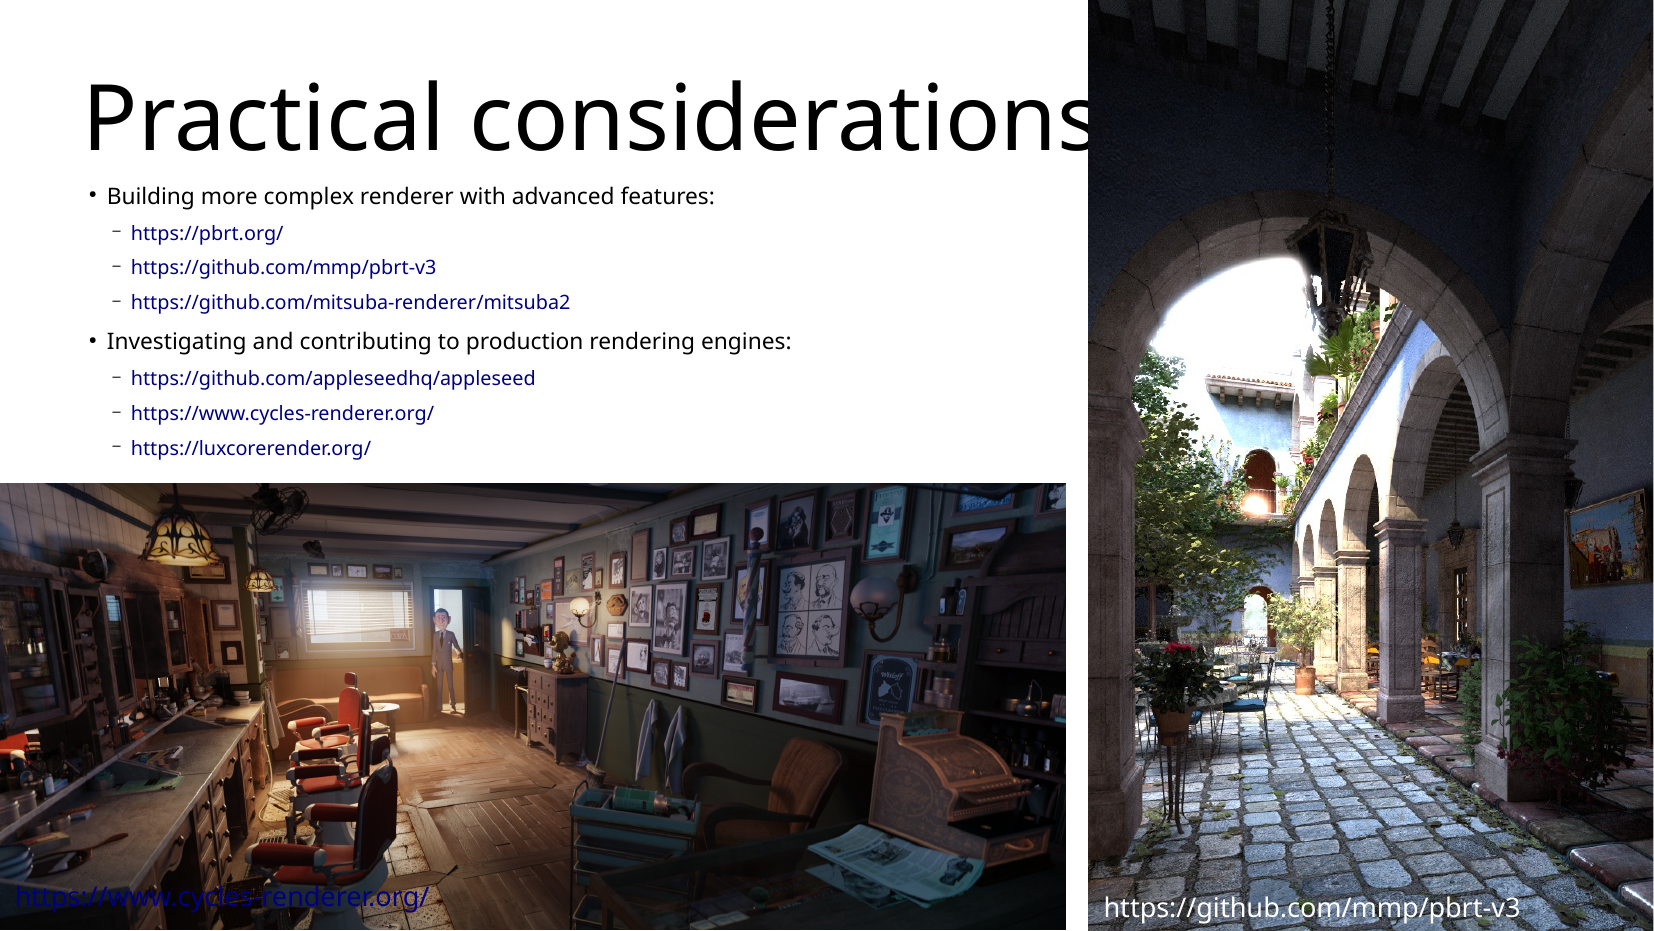

# Practical considerations
Building more complex renderer with advanced features:
https://pbrt.org/
https://github.com/mmp/pbrt-v3
https://github.com/mitsuba-renderer/mitsuba2
Investigating and contributing to production rendering engines:
https://github.com/appleseedhq/appleseed
https://www.cycles-renderer.org/
https://luxcorerender.org/
37
https://www.cycles-renderer.org/
https://github.com/mmp/pbrt-v3